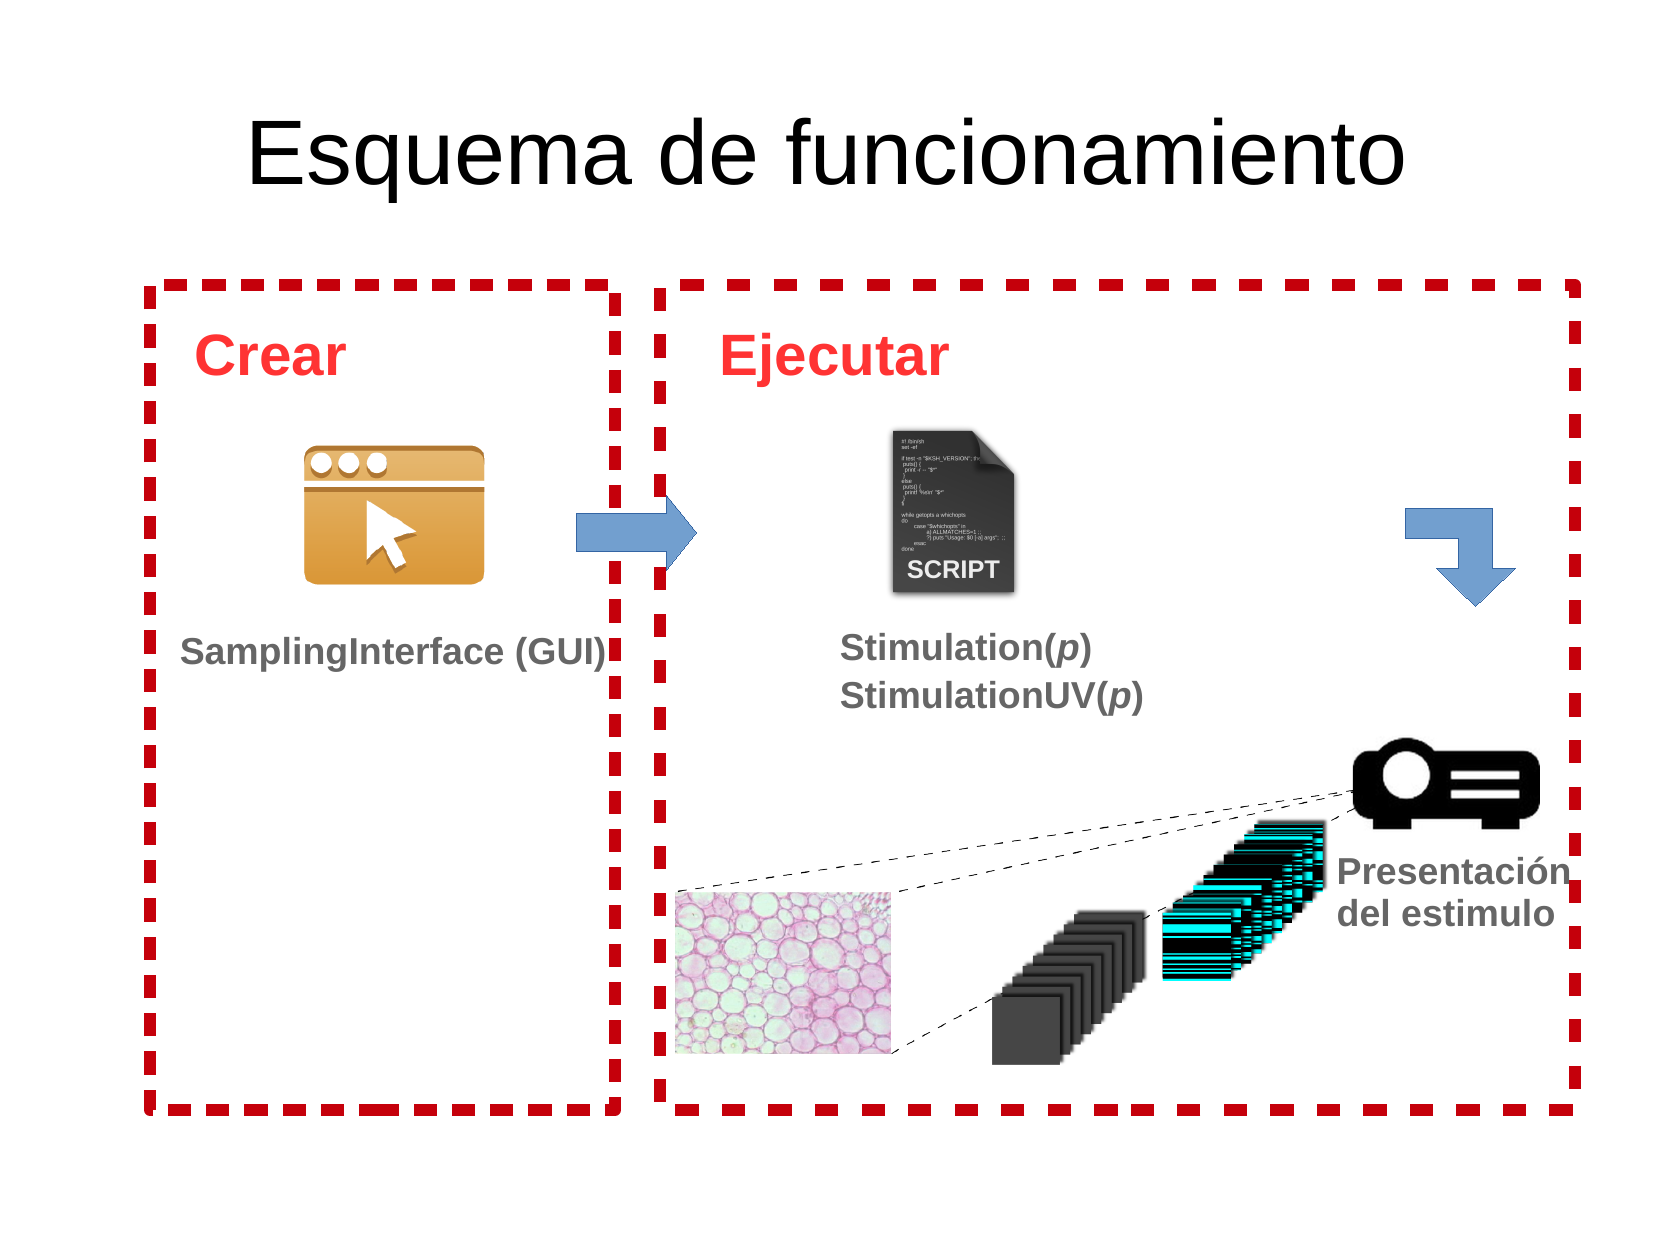

# Esquema de funcionamiento
Crear
Ejecutar
Stimulation(p)
SamplingInterface (GUI)
StimulationUV(p)
Presentación
del estimulo